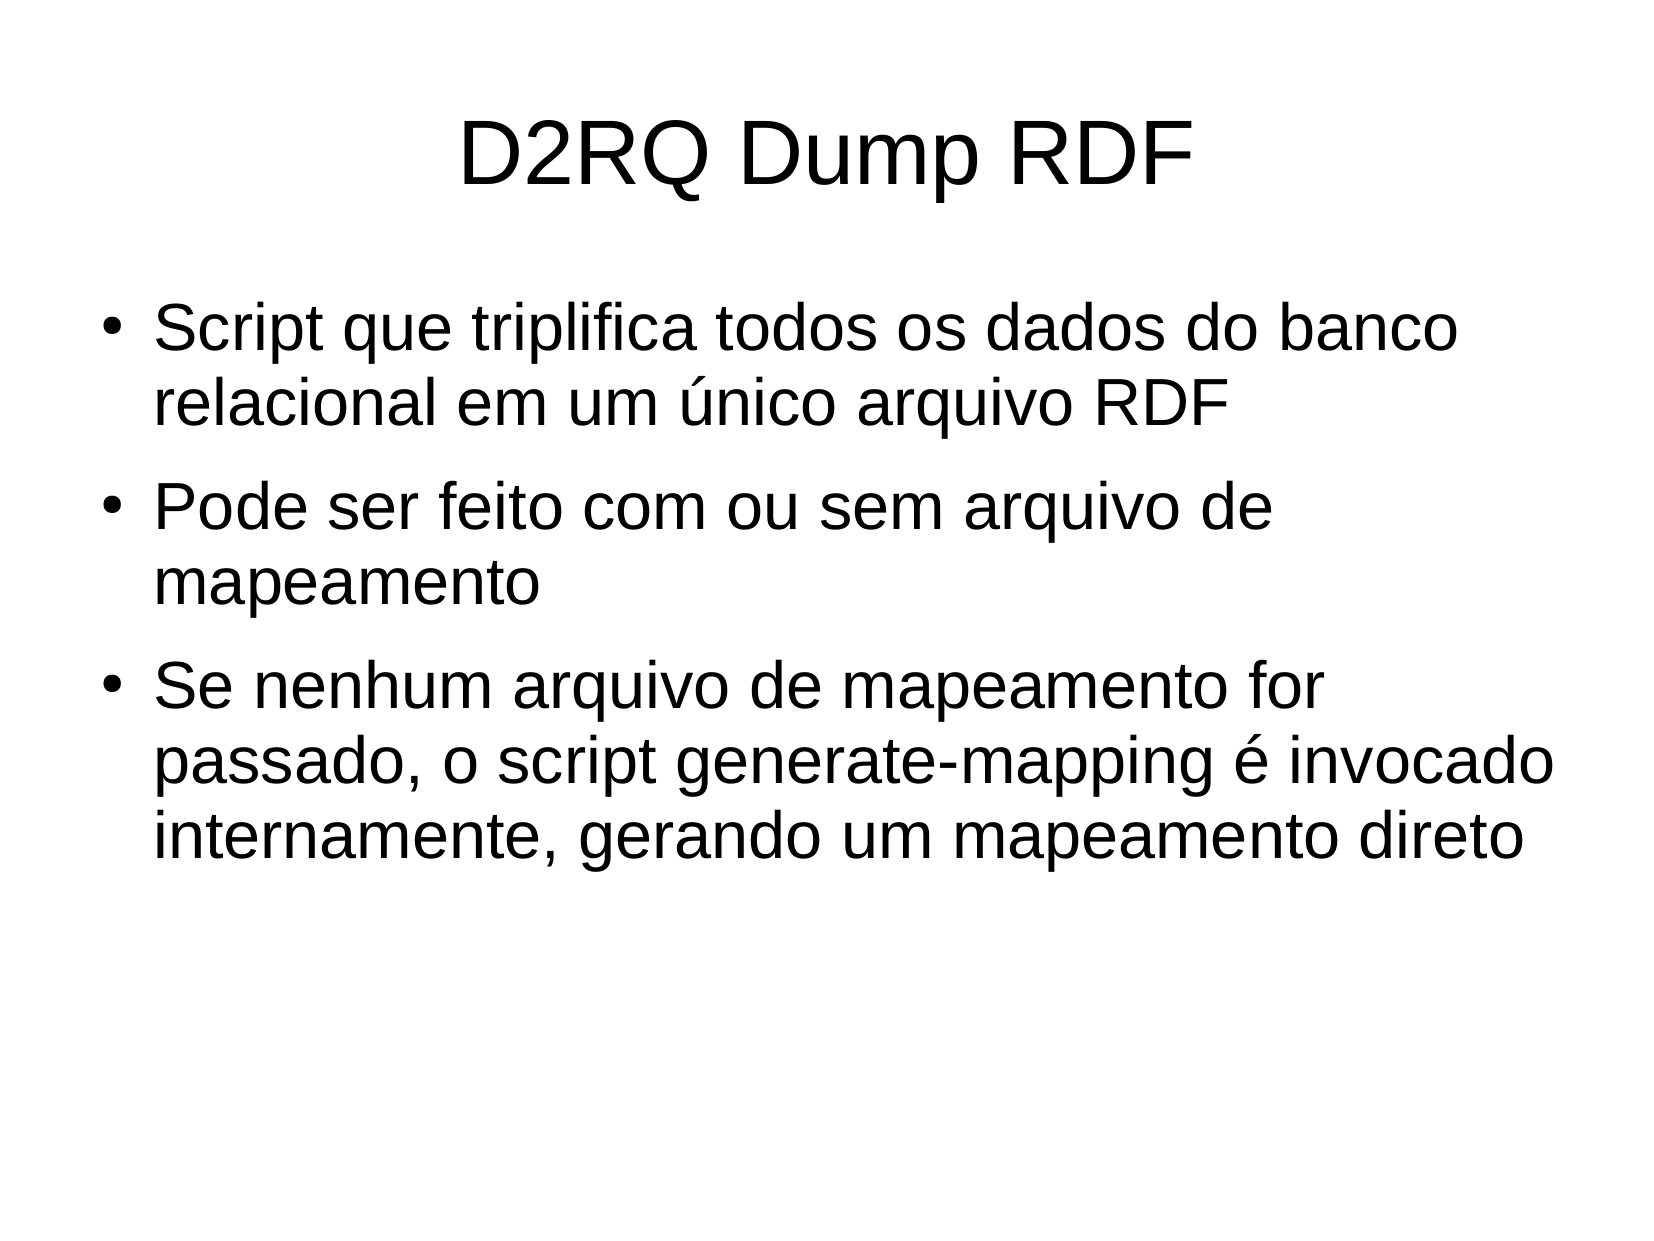

# D2RQ Dump RDF
Script que triplifica todos os dados do banco relacional em um único arquivo RDF
Pode ser feito com ou sem arquivo de mapeamento
Se nenhum arquivo de mapeamento for passado, o script generate-mapping é invocado internamente, gerando um mapeamento direto